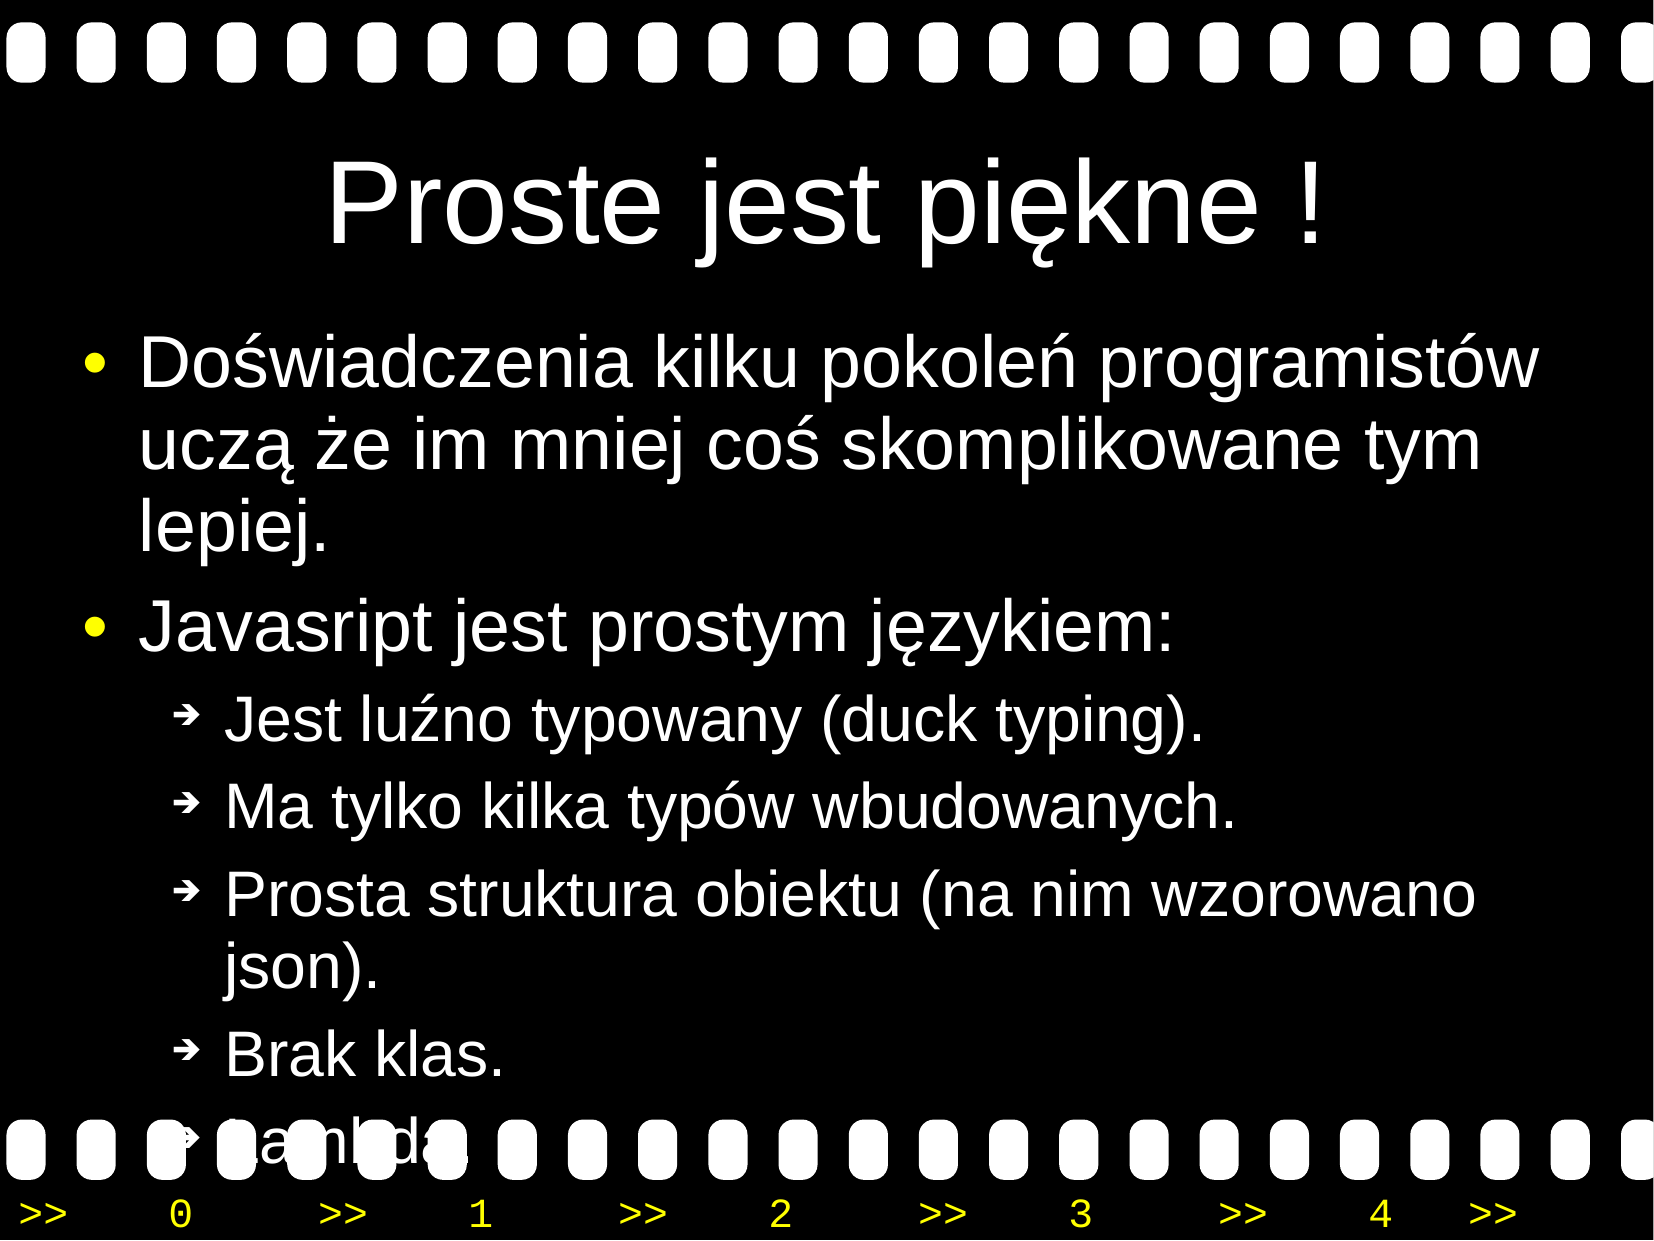

# Proste jest piękne !
Doświadczenia kilku pokoleń programistów uczą że im mniej coś skomplikowane tym lepiej.
Javasript jest prostym językiem:
Jest luźno typowany (duck typing).
Ma tylko kilka typów wbudowanych.
Prosta struktura obiektu (na nim wzorowano json).
Brak klas.
Lambda.